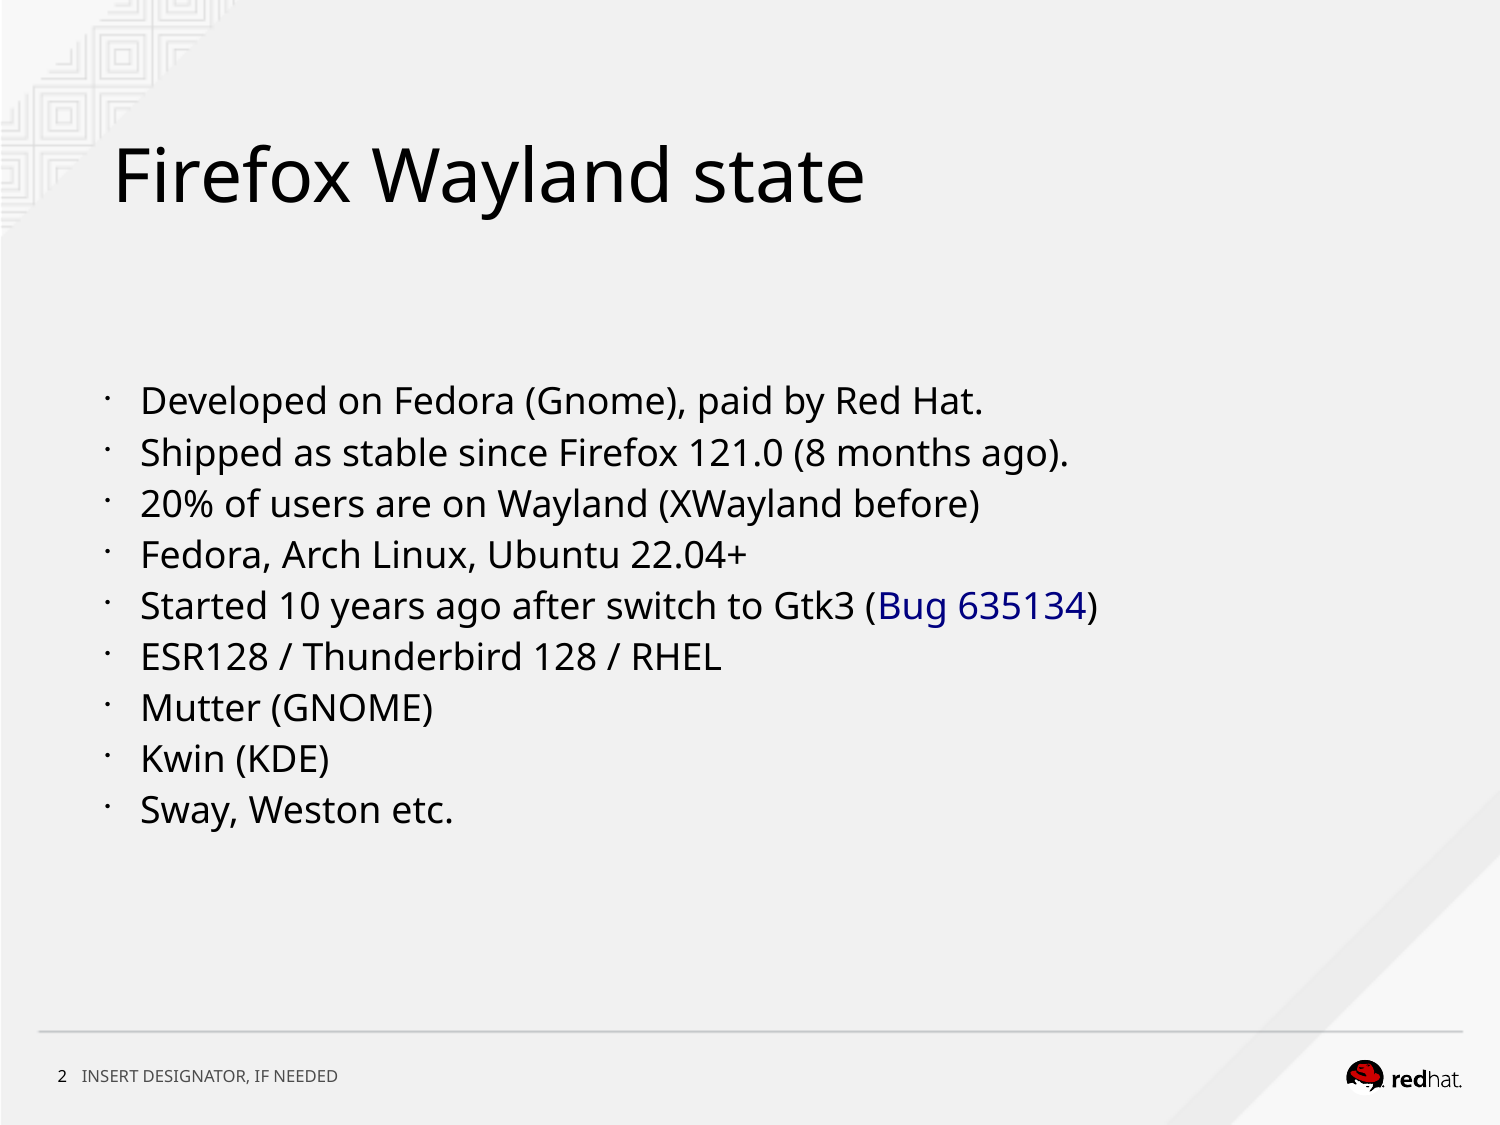

# Firefox Wayland state
Developed on Fedora (Gnome), paid by Red Hat.
Shipped as stable since Firefox 121.0 (8 months ago).
20% of users are on Wayland (XWayland before)
Fedora, Arch Linux, Ubuntu 22.04+
Started 10 years ago after switch to Gtk3 (Bug 635134)
ESR128 / Thunderbird 128 / RHEL
Mutter (GNOME)
Kwin (KDE)
Sway, Weston etc.
2
INSERT DESIGNATOR, IF NEEDED